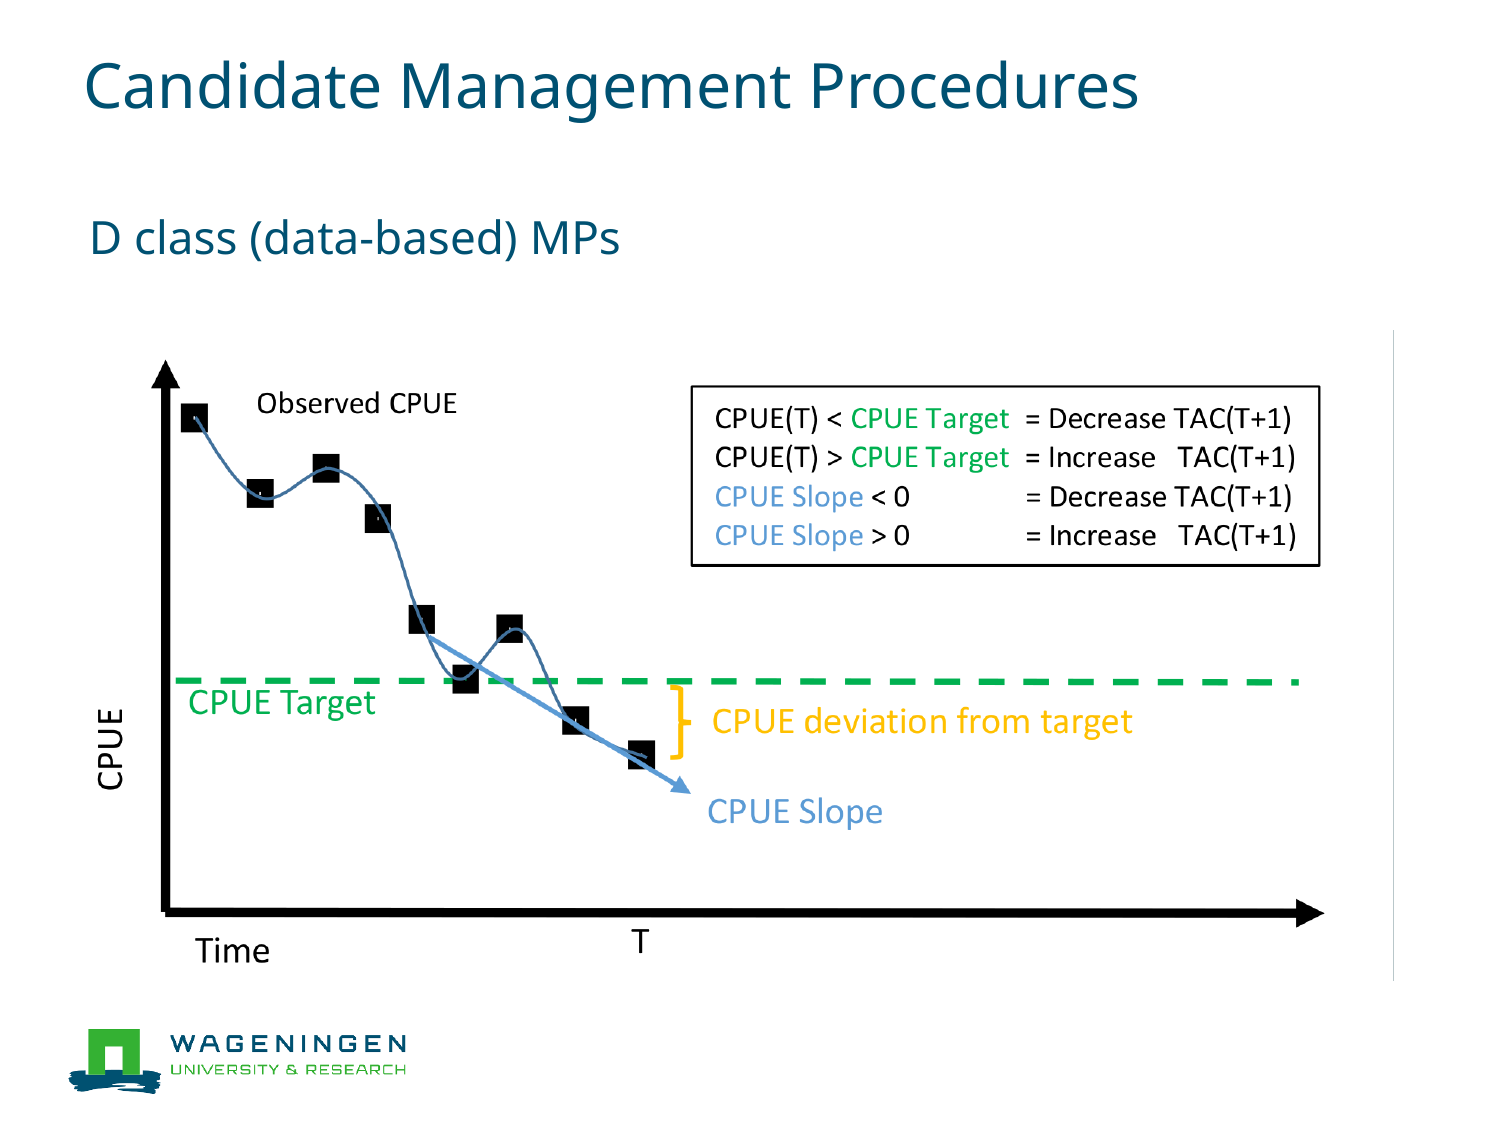

# Candidate Management Procedures
D class (data-based) MPs